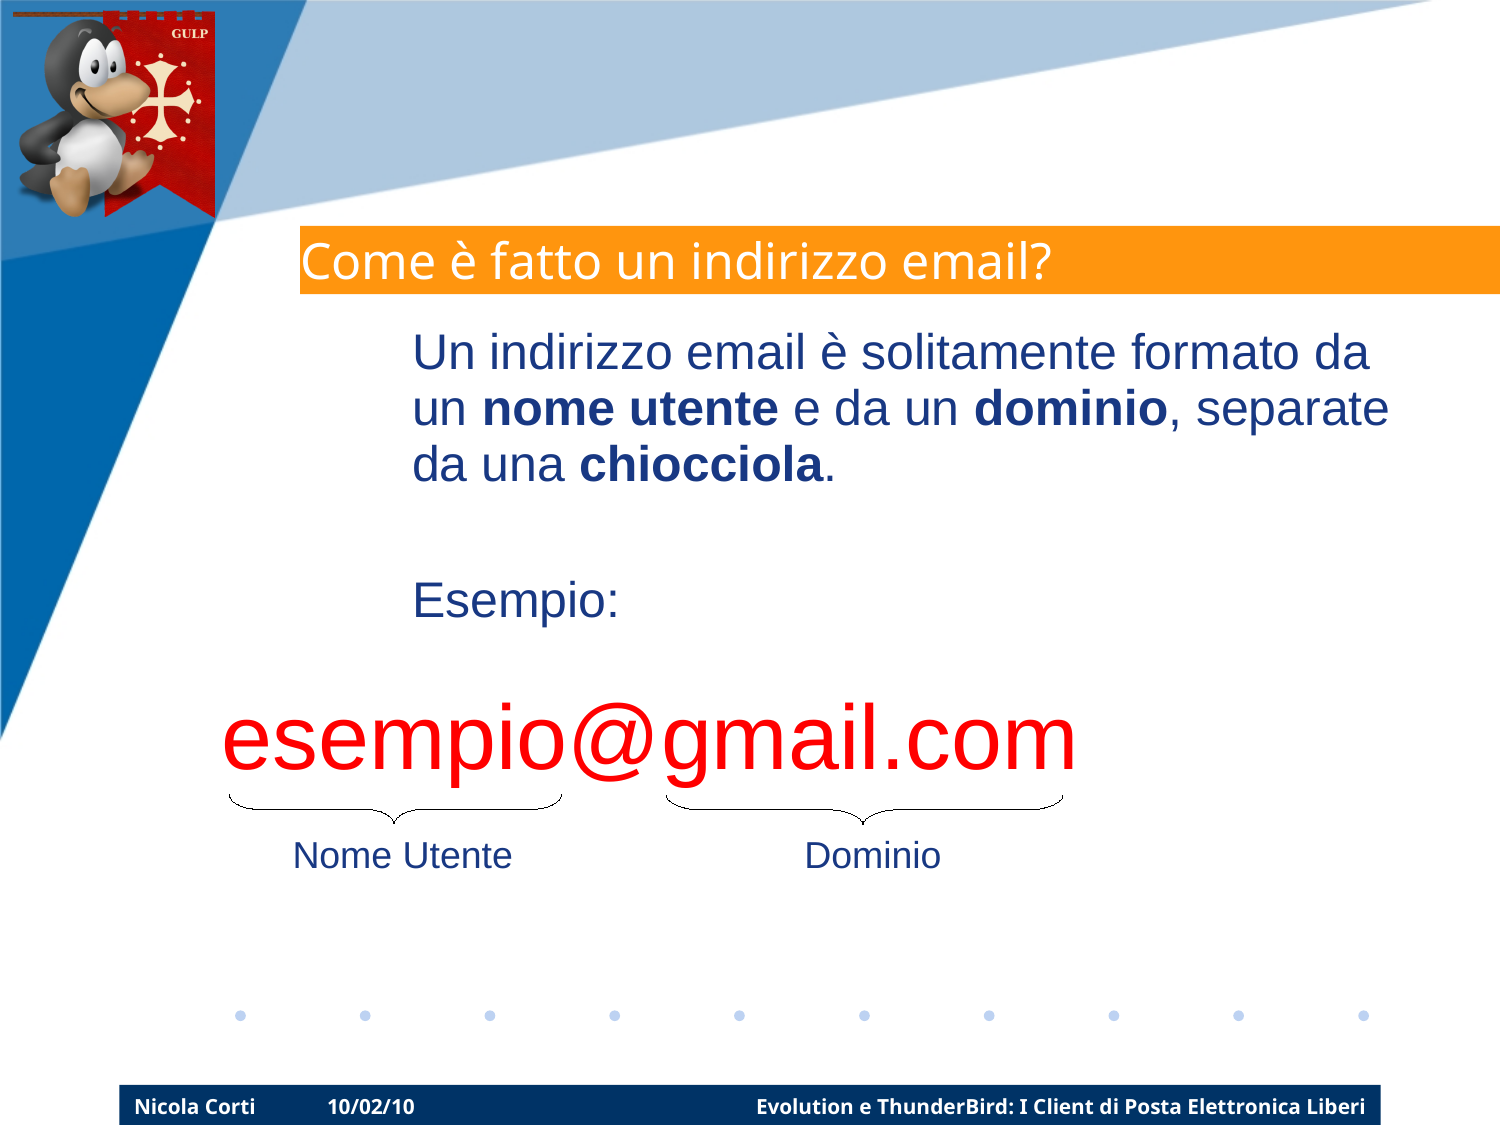

# Come è fatto un indirizzo email?
Un indirizzo email è solitamente formato da un nome utente e da un dominio, separate da una chiocciola.
Esempio:
esempio@gmail.com
Nome Utente
Dominio